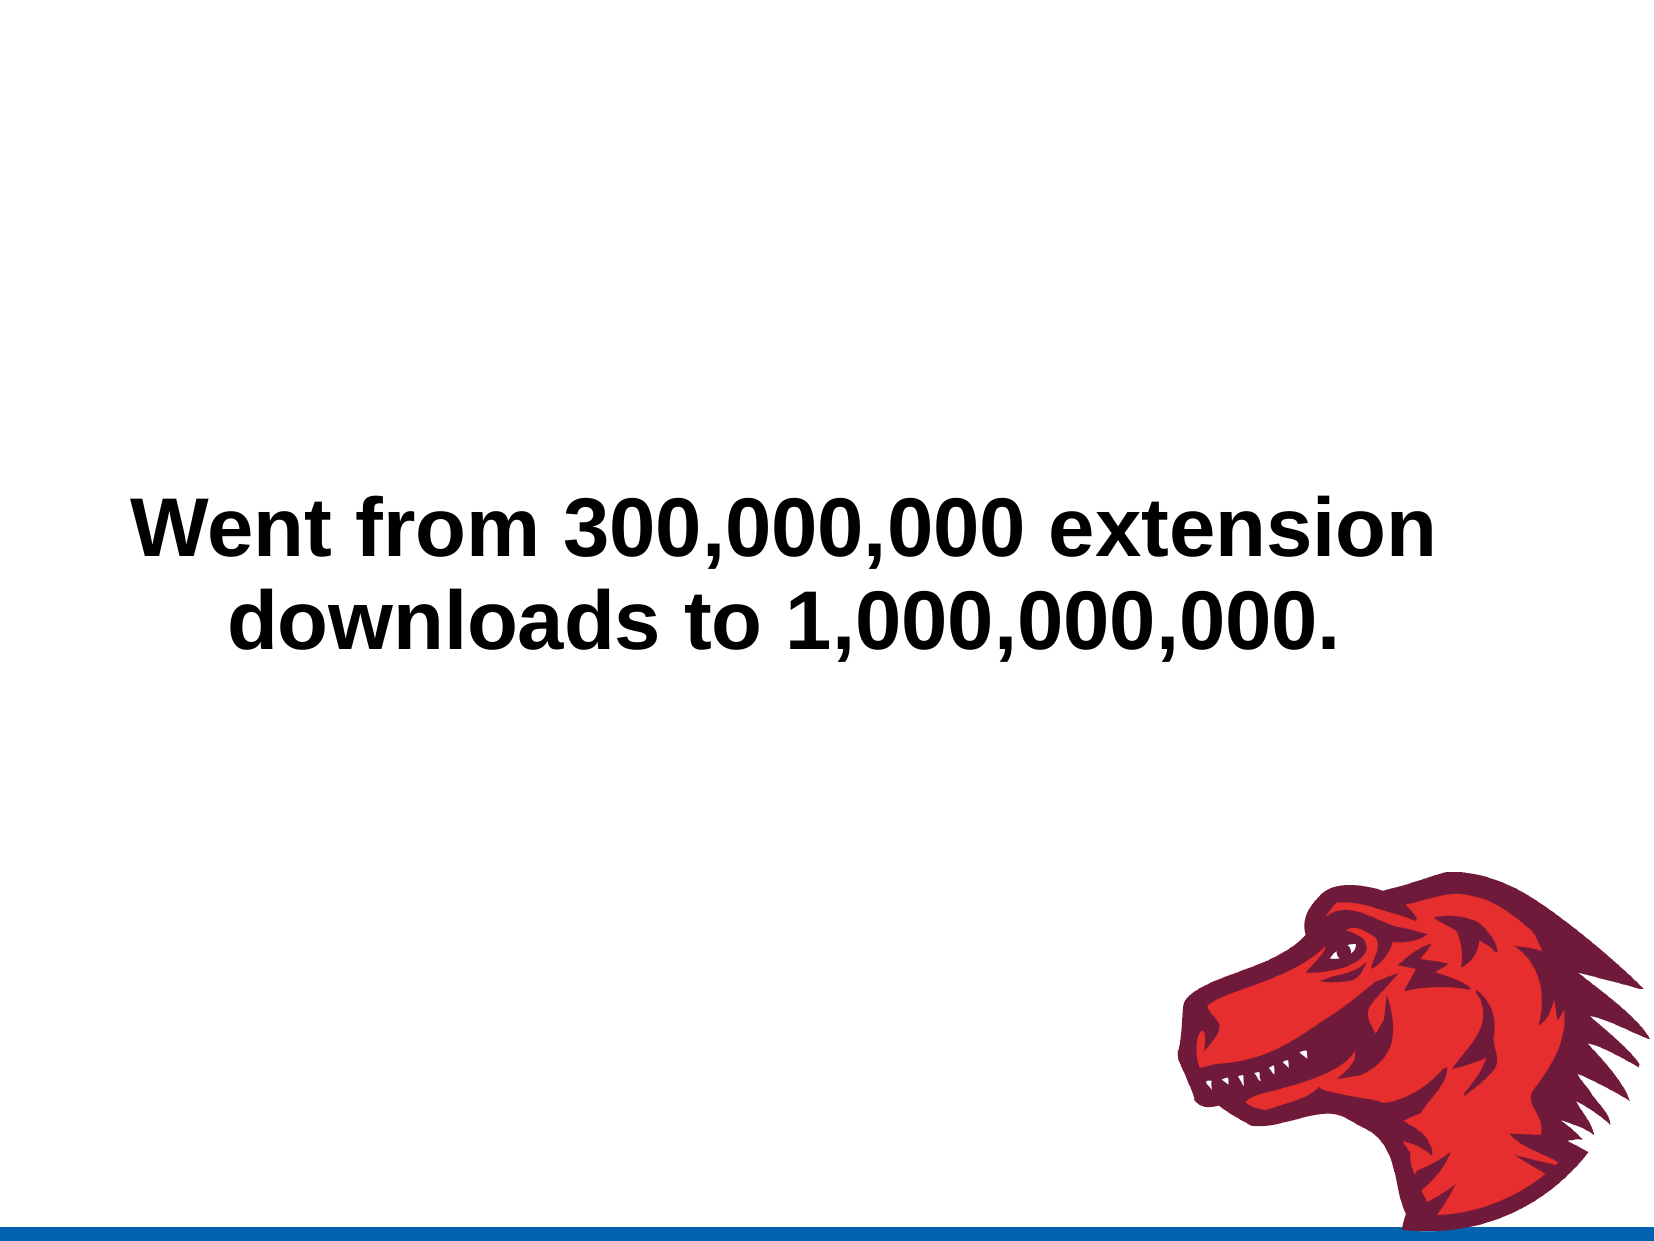

Went from 300,000,000 extension
downloads to 1,000,000,000.